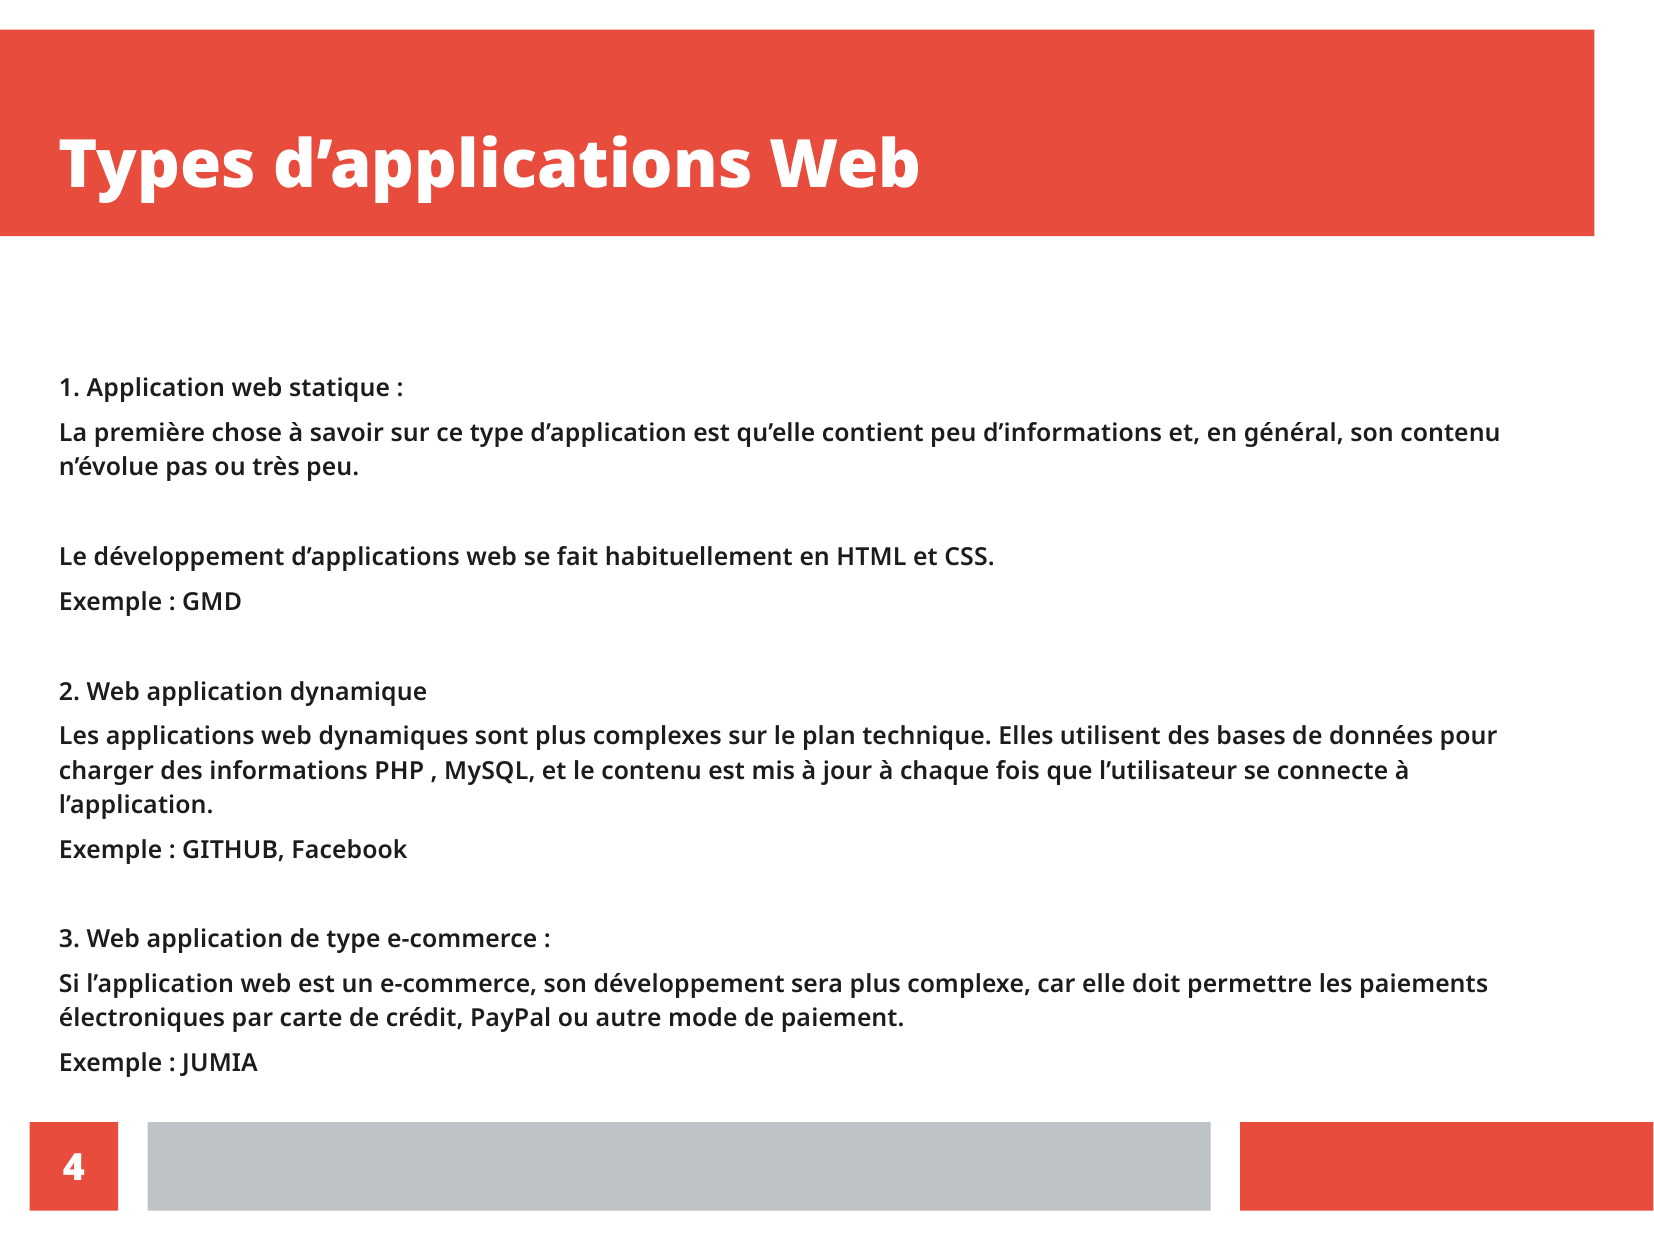

# Types d’applications Web
1. Application web statique :
La première chose à savoir sur ce type d’application est qu’elle contient peu d’informations et, en général, son contenu n’évolue pas ou très peu.
Le développement d’applications web se fait habituellement en HTML et CSS.
Exemple : GMD
2. Web application dynamique
Les applications web dynamiques sont plus complexes sur le plan technique. Elles utilisent des bases de données pour charger des informations PHP , MySQL, et le contenu est mis à jour à chaque fois que l’utilisateur se connecte à l’application.
Exemple : GITHUB, Facebook
3. Web application de type e-commerce :
Si l’application web est un e-commerce, son développement sera plus complexe, car elle doit permettre les paiements électroniques par carte de crédit, PayPal ou autre mode de paiement.
Exemple : JUMIA
4